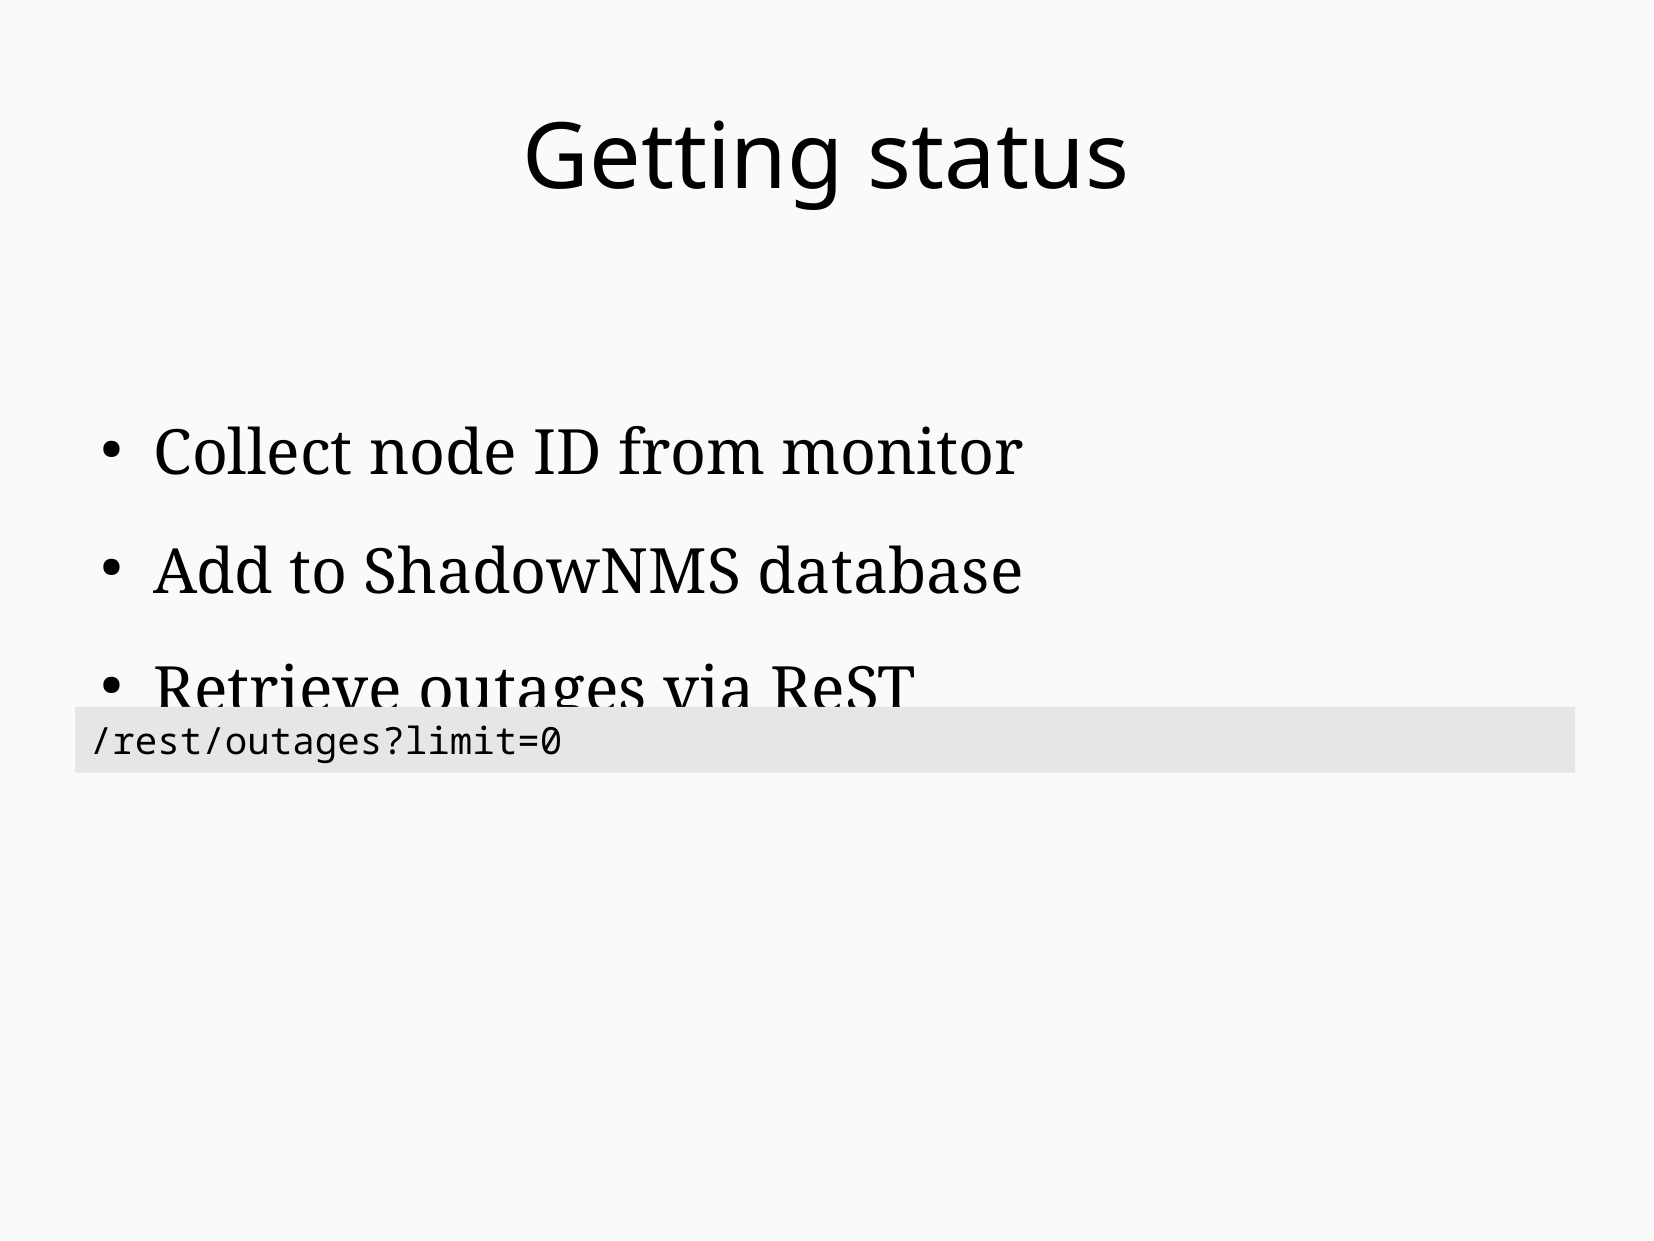

# Getting status
Collect node ID from monitor
Add to ShadowNMS database
Retrieve outages via ReST
/rest/outages?limit=0